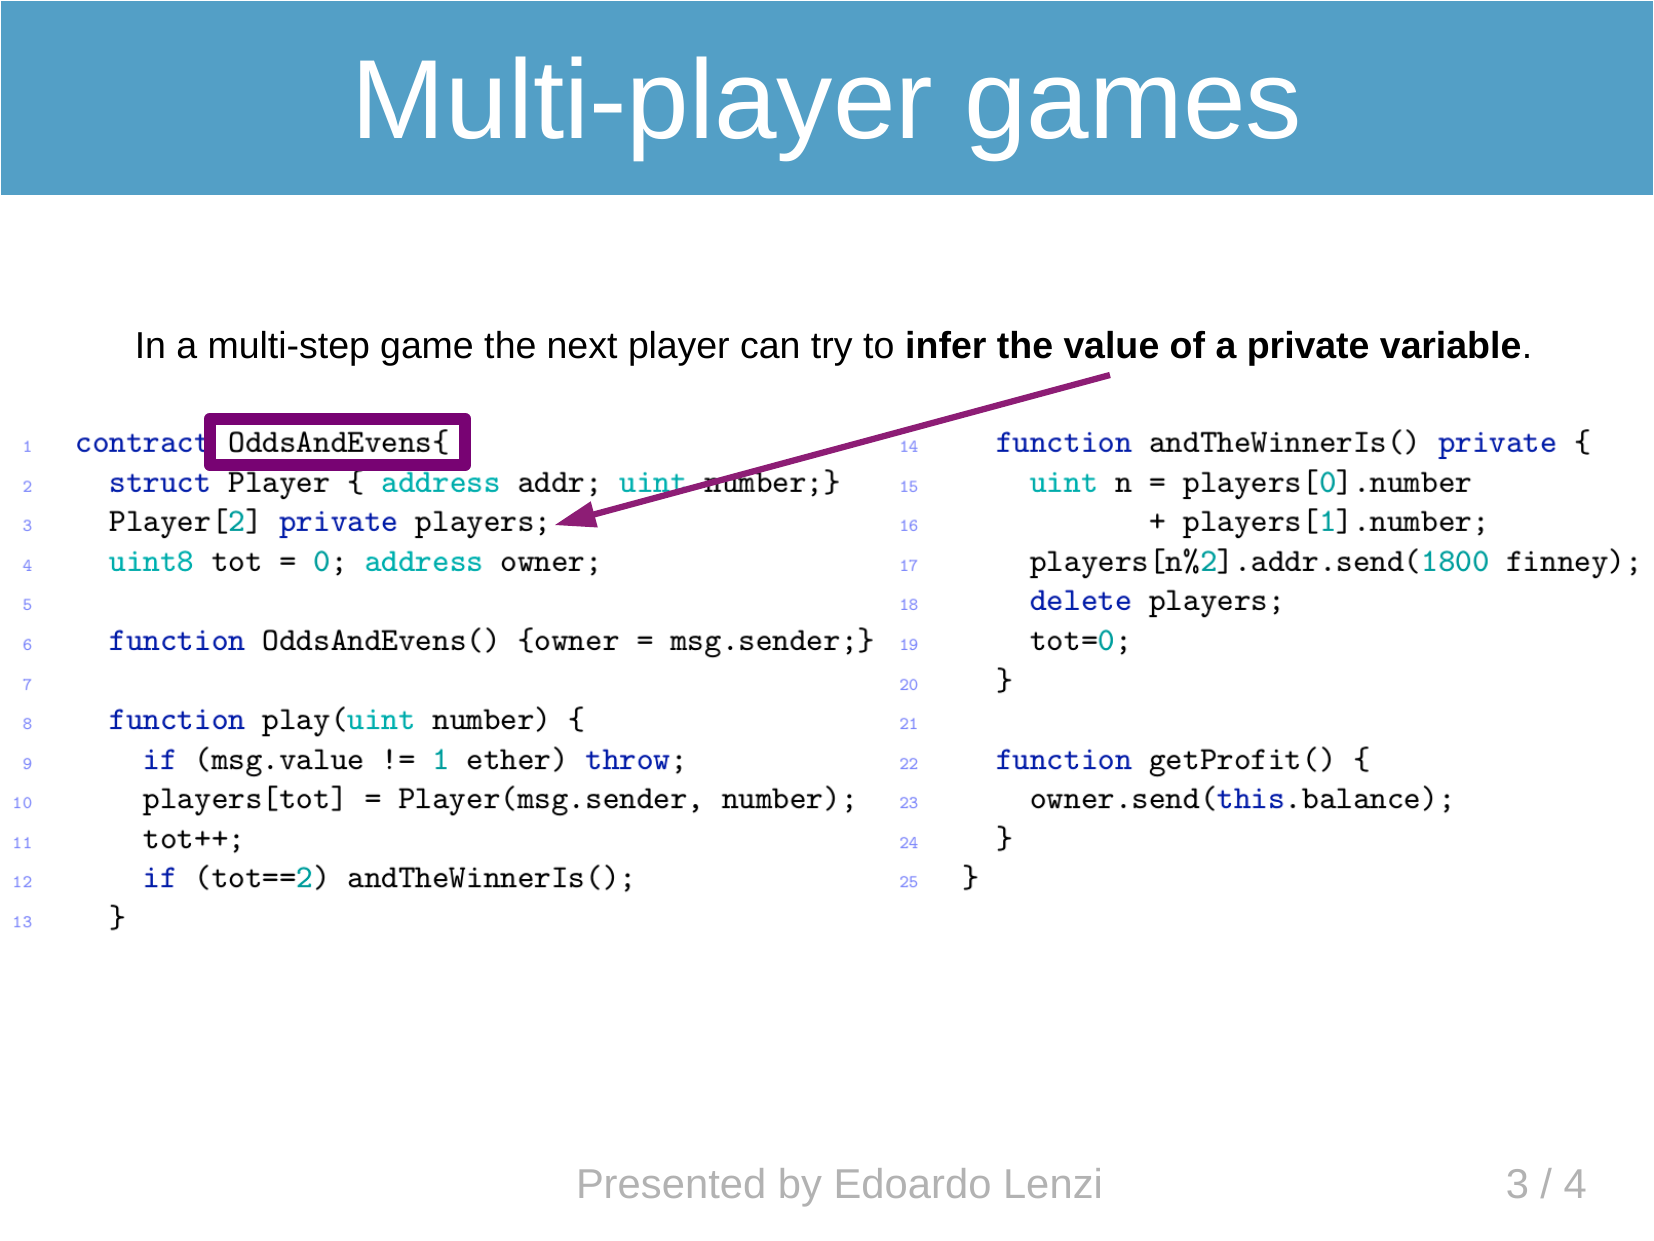

Multi-player games
In a multi-step game the next player can try to infer the value of a private variable.
# Presented by Edoardo Lenzi 3 / 4